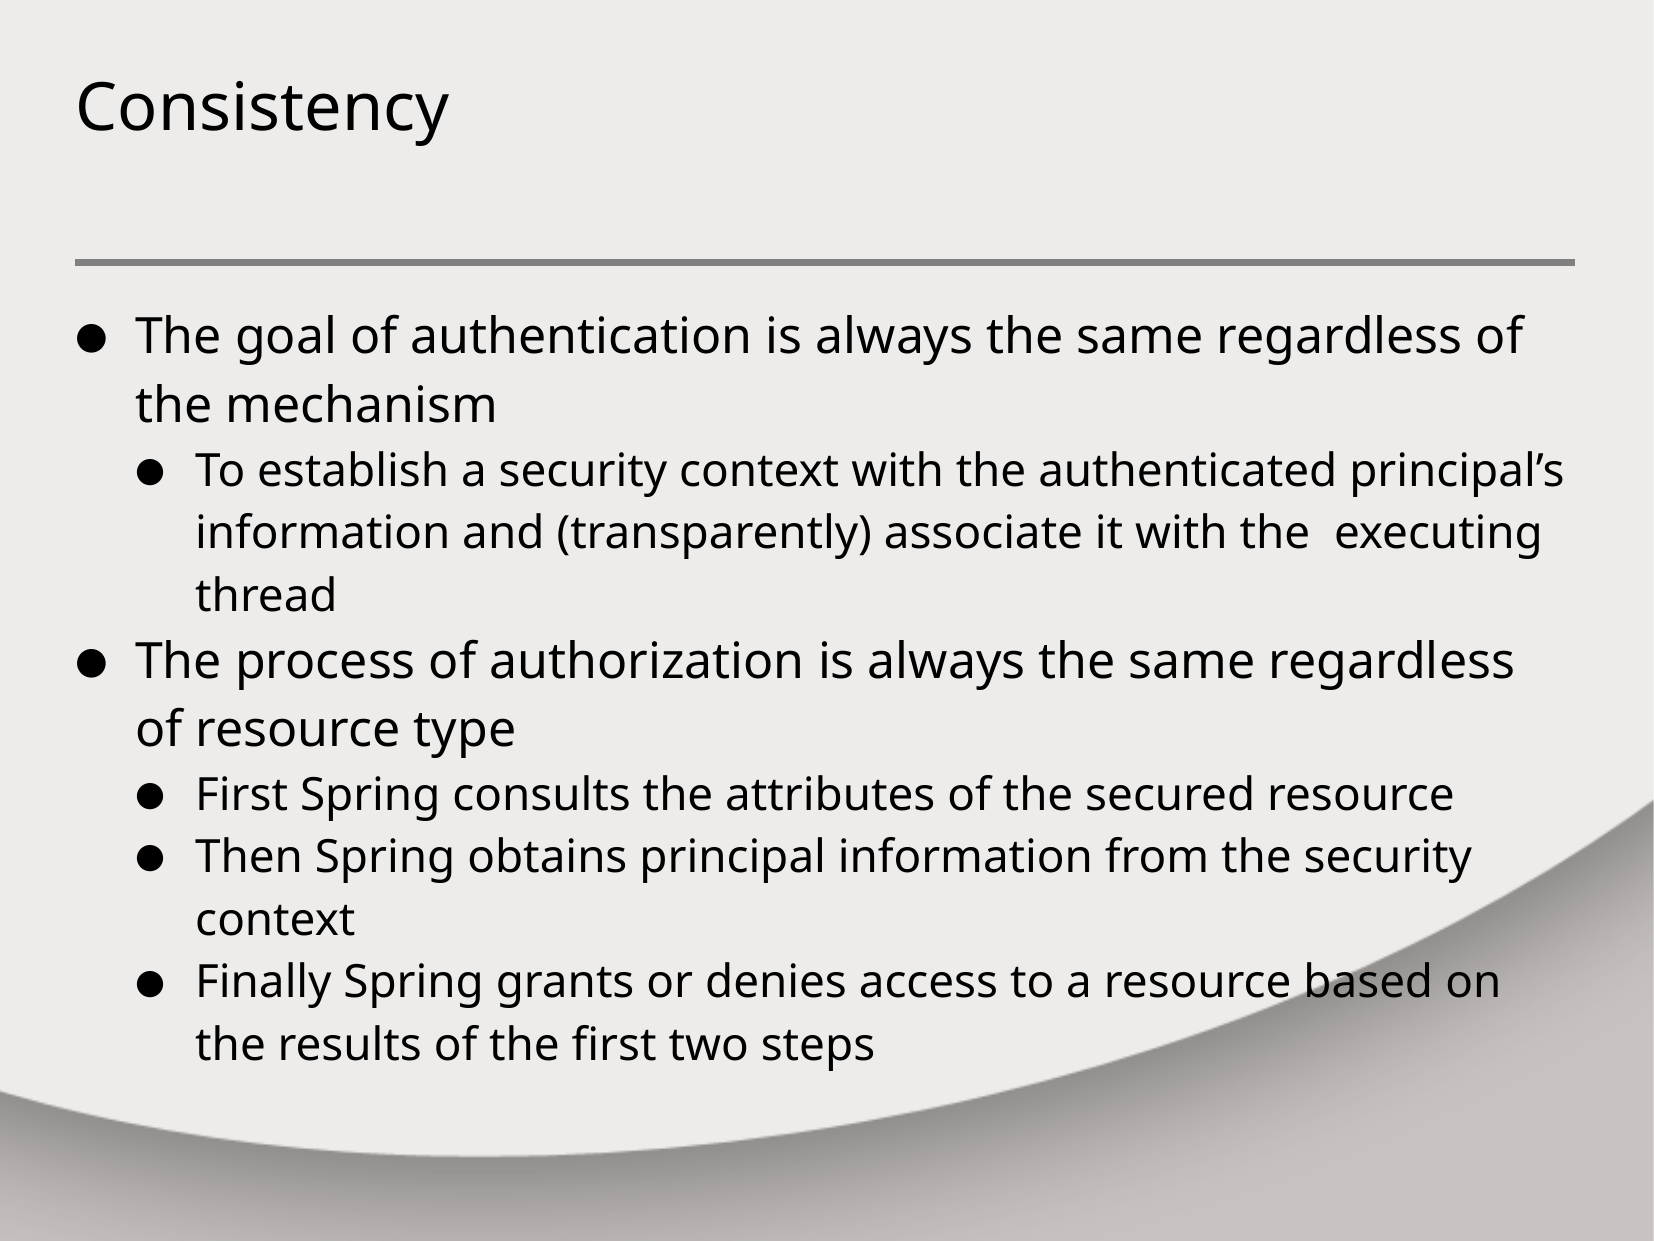

# Consistency
The goal of authentication is always the same regardless of the mechanism
To establish a security context with the authenticated principal’s information and (transparently) associate it with the executing thread
The process of authorization is always the same regardless of resource type
First Spring consults the attributes of the secured resource
Then Spring obtains principal information from the security context
Finally Spring grants or denies access to a resource based on the results of the first two steps